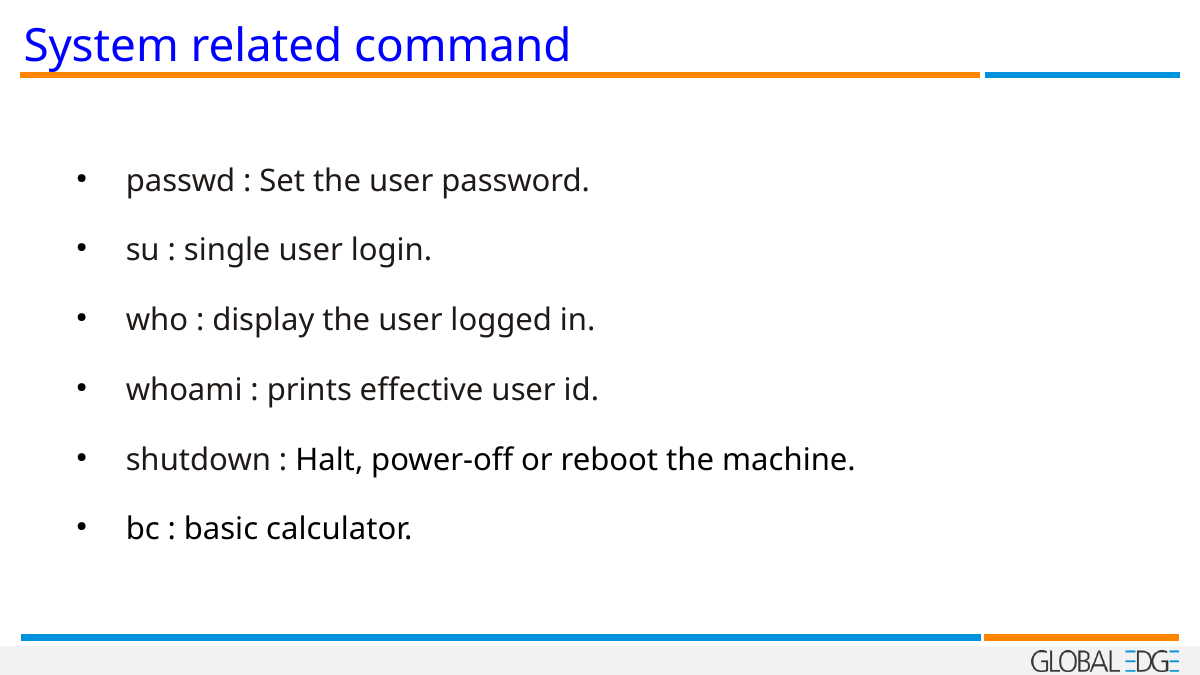

# System related command
passwd : Set the user password.
su : single user login.
who : display the user logged in.
whoami : prints effective user id.
shutdown : Halt, power-off or reboot the machine.
bc : basic calculator.